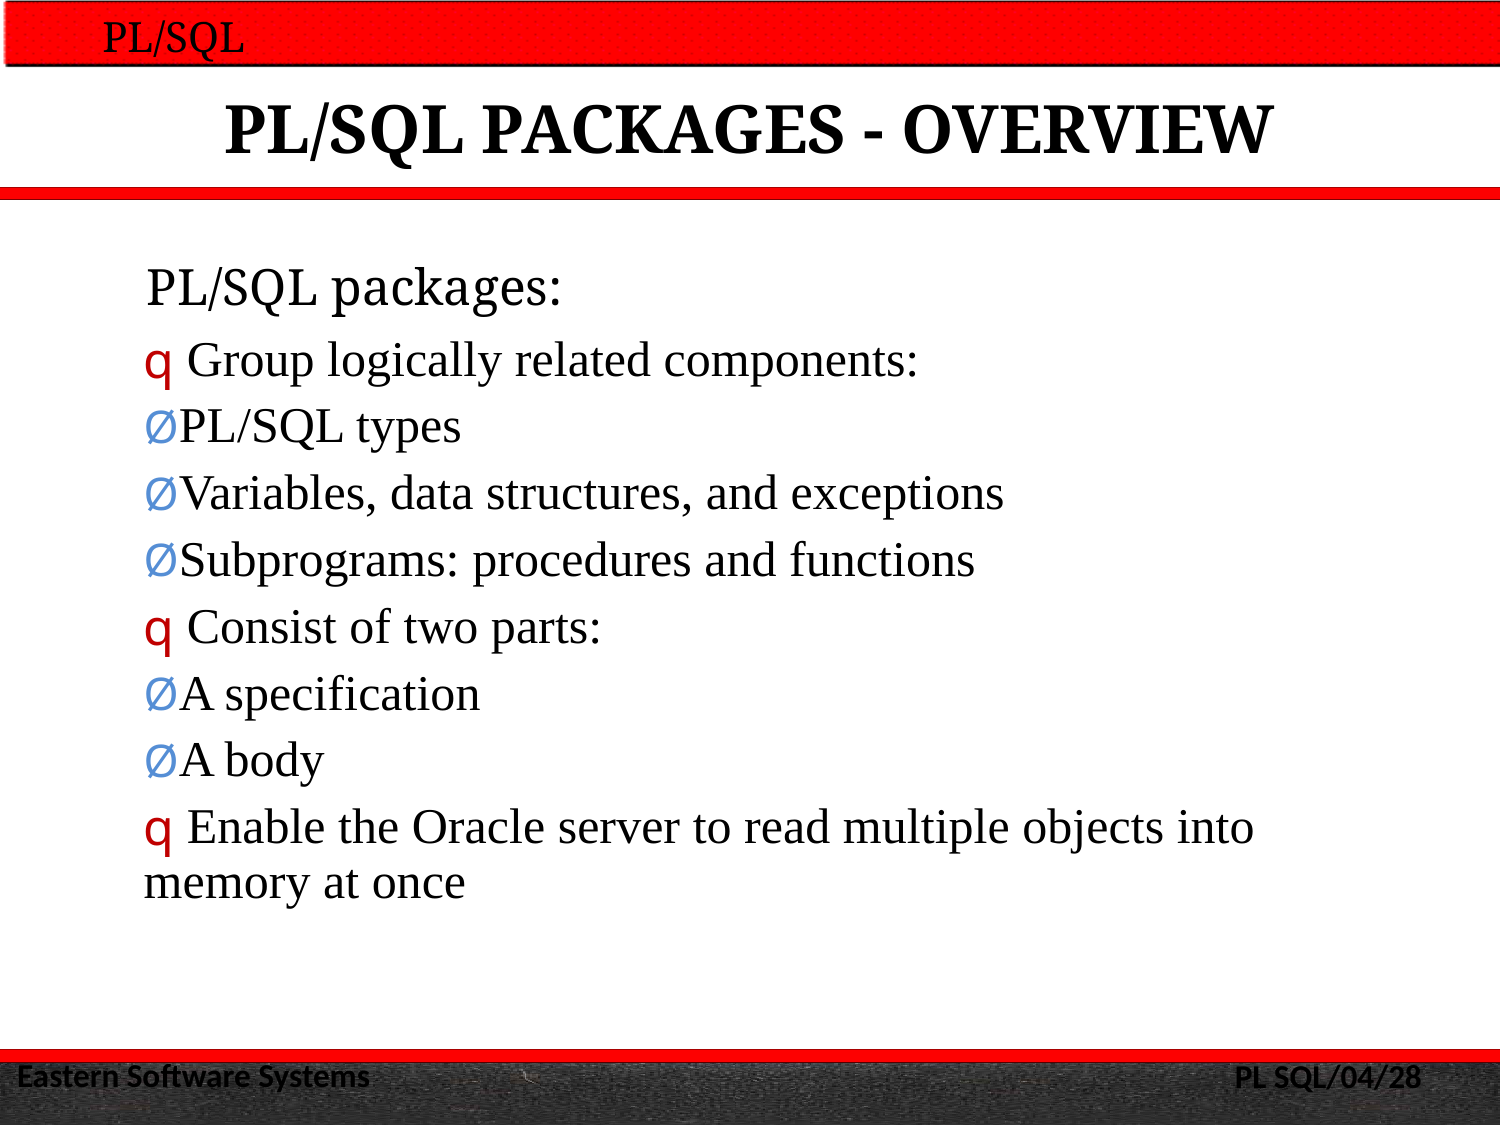

PL/SQL
PL/SQL PACKAGES - OVERVIEW
PL/SQL packages:
 Group logically related components:
PL/SQL types
Variables, data structures, and exceptions
Subprograms: procedures and functions
 Consist of two parts:
A specification
A body
 Enable the Oracle server to read multiple objects into memory at once
Eastern Software Systems
				 PL SQL/04/28